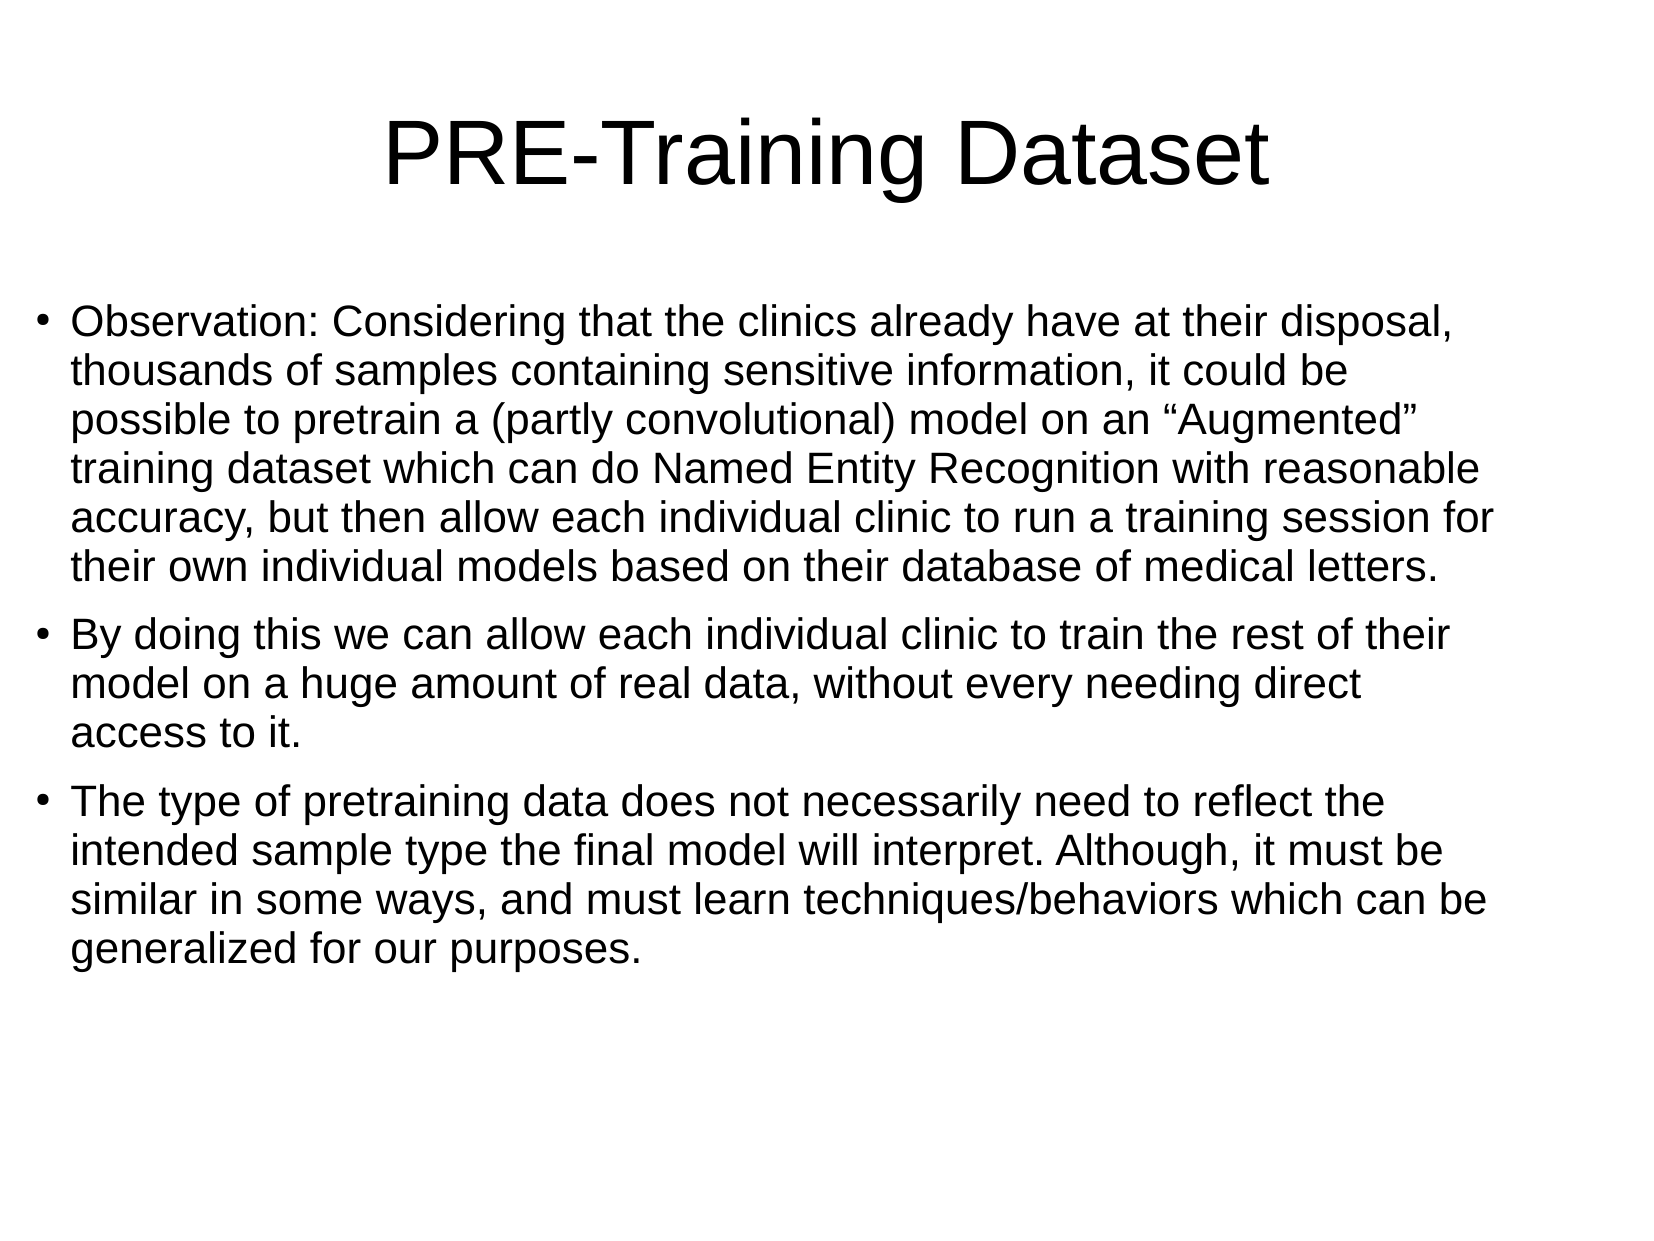

# PRE-Training Dataset
Observation: Considering that the clinics already have at their disposal, thousands of samples containing sensitive information, it could be possible to pretrain a (partly convolutional) model on an “Augmented” training dataset which can do Named Entity Recognition with reasonable accuracy, but then allow each individual clinic to run a training session for their own individual models based on their database of medical letters.
By doing this we can allow each individual clinic to train the rest of their model on a huge amount of real data, without every needing direct access to it.
The type of pretraining data does not necessarily need to reflect the intended sample type the final model will interpret. Although, it must be similar in some ways, and must learn techniques/behaviors which can be generalized for our purposes.